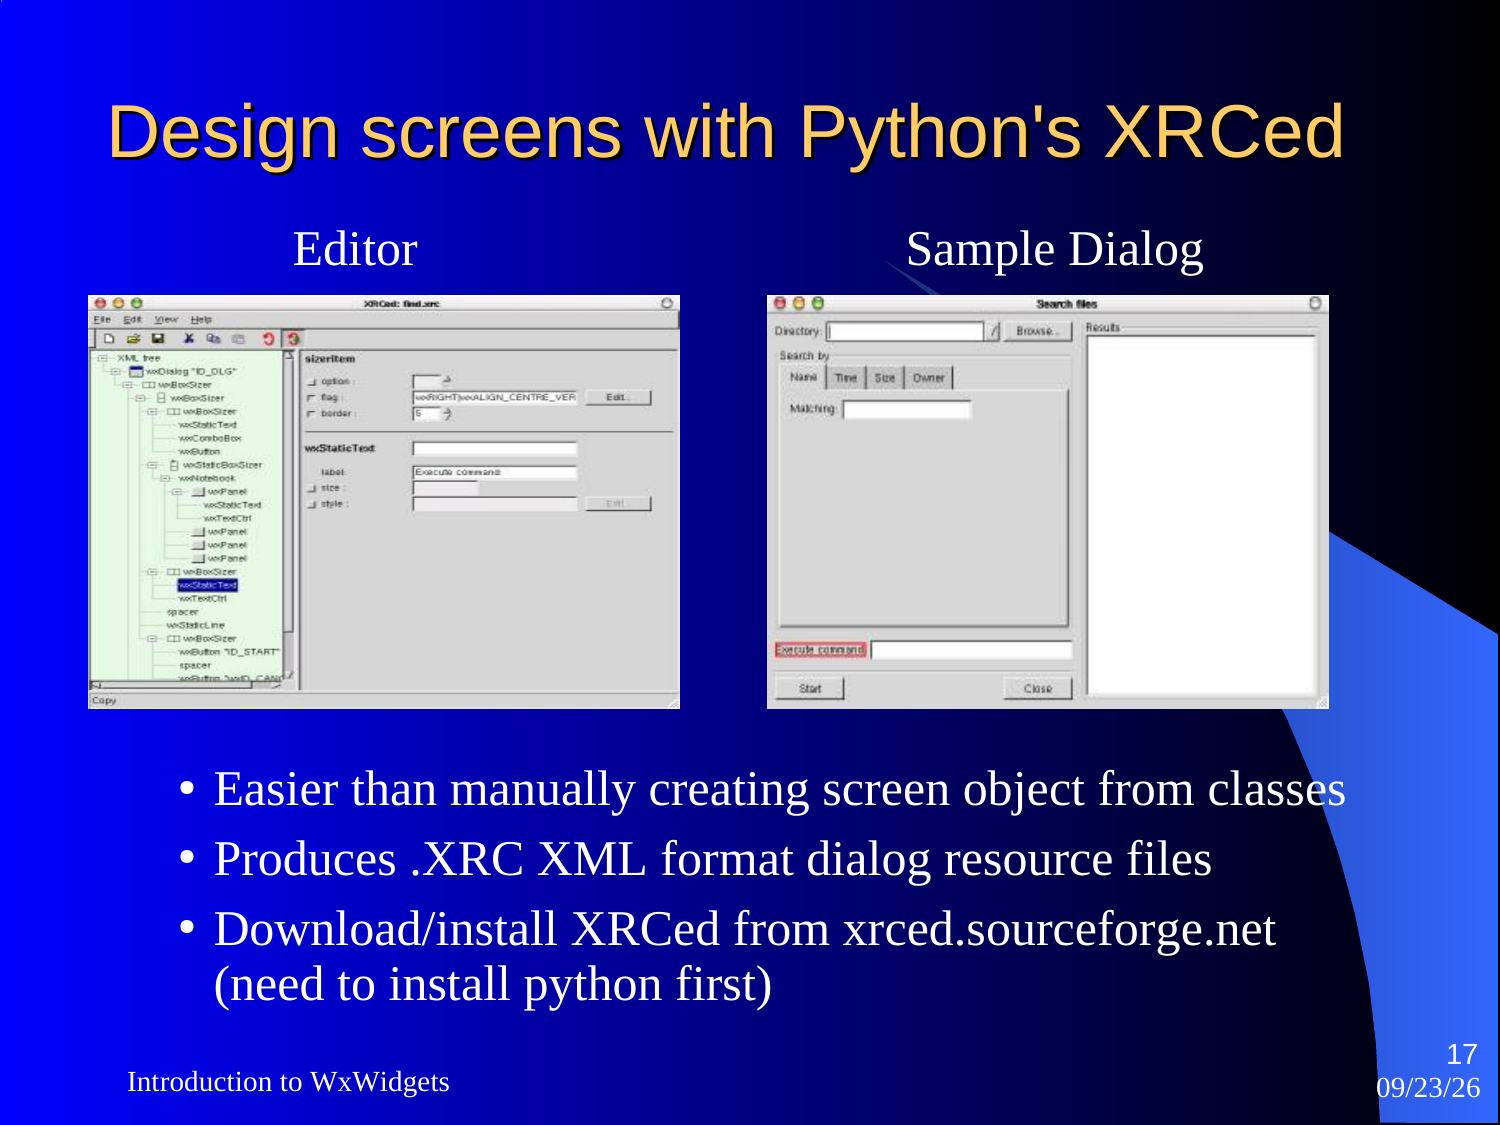

# Design screens with Python's XRCed
Editor Sample Dialog
Easier than manually creating screen object from classes
Produces .XRC XML format dialog resource files
Download/install XRCed from xrced.sourceforge.net
(need to install python first)
17
Introduction to WxWidgets